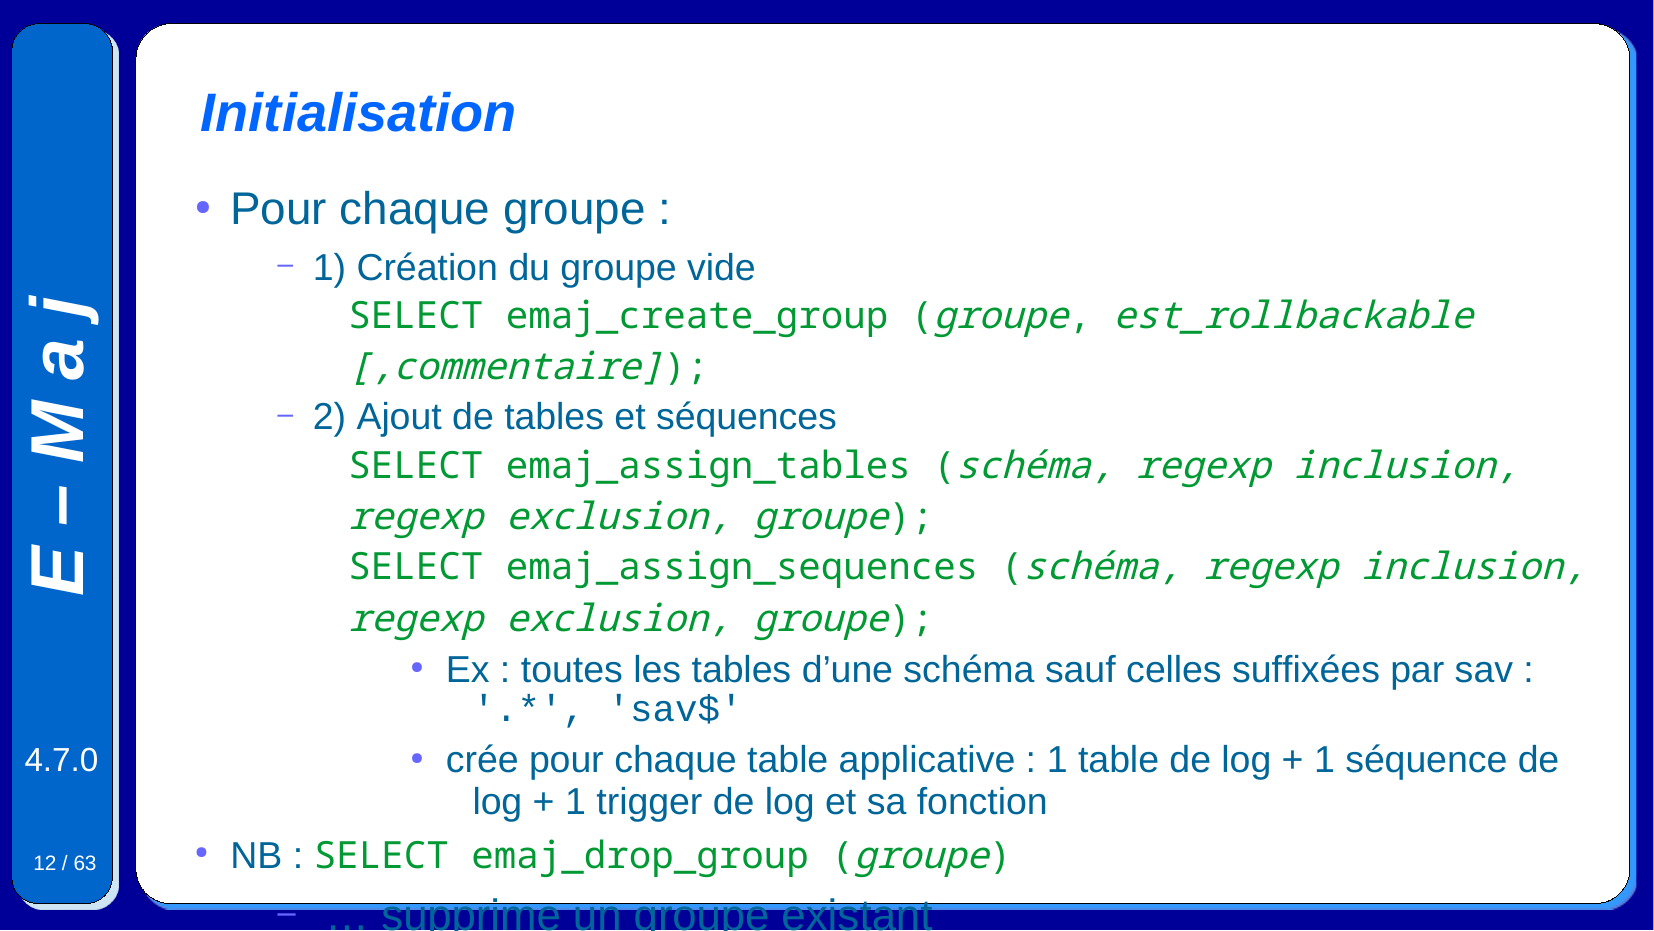

# Initialisation
Pour chaque groupe :
1) Création du groupe vide
SELECT emaj_create_group (groupe, est_rollbackable [,commentaire]);
2) Ajout de tables et séquences
SELECT emaj_assign_tables (schéma, regexp inclusion, regexp exclusion, groupe);
SELECT emaj_assign_sequences (schéma, regexp inclusion, regexp exclusion, groupe);
Ex : toutes les tables d’une schéma sauf celles suffixées par sav :
'.*', 'sav$'
crée pour chaque table applicative : 1 table de log + 1 séquence de log + 1 trigger de log et sa fonction
NB : SELECT emaj_drop_group (groupe)
 … supprime un groupe existant